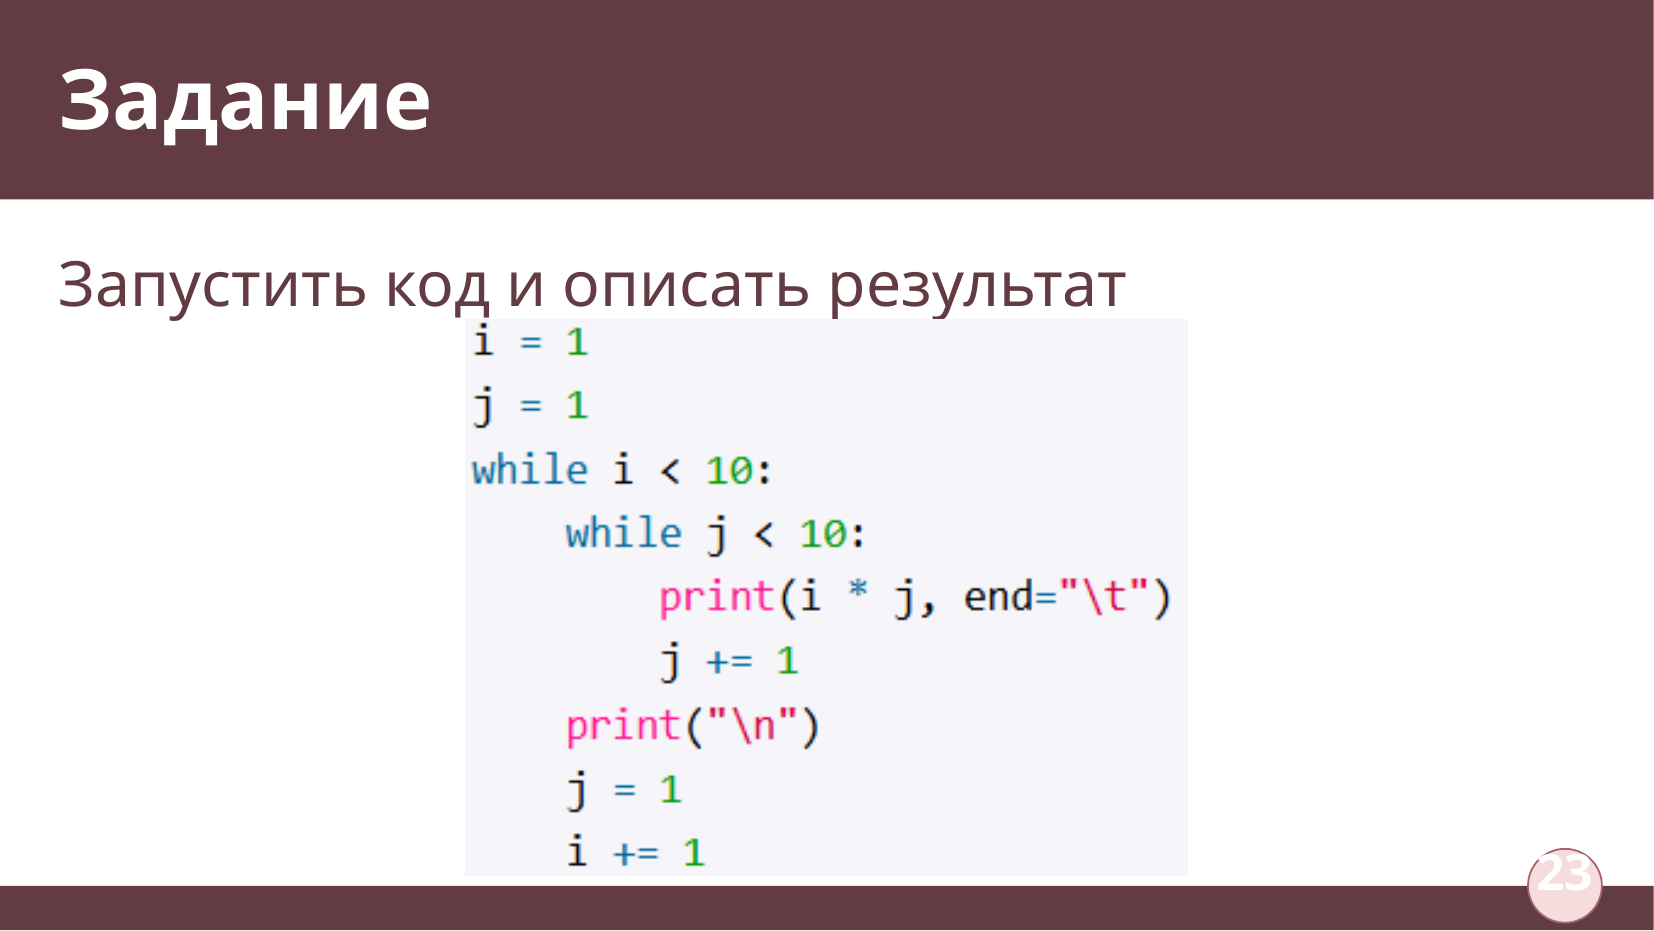

# Задание
Запустить код и описать результат